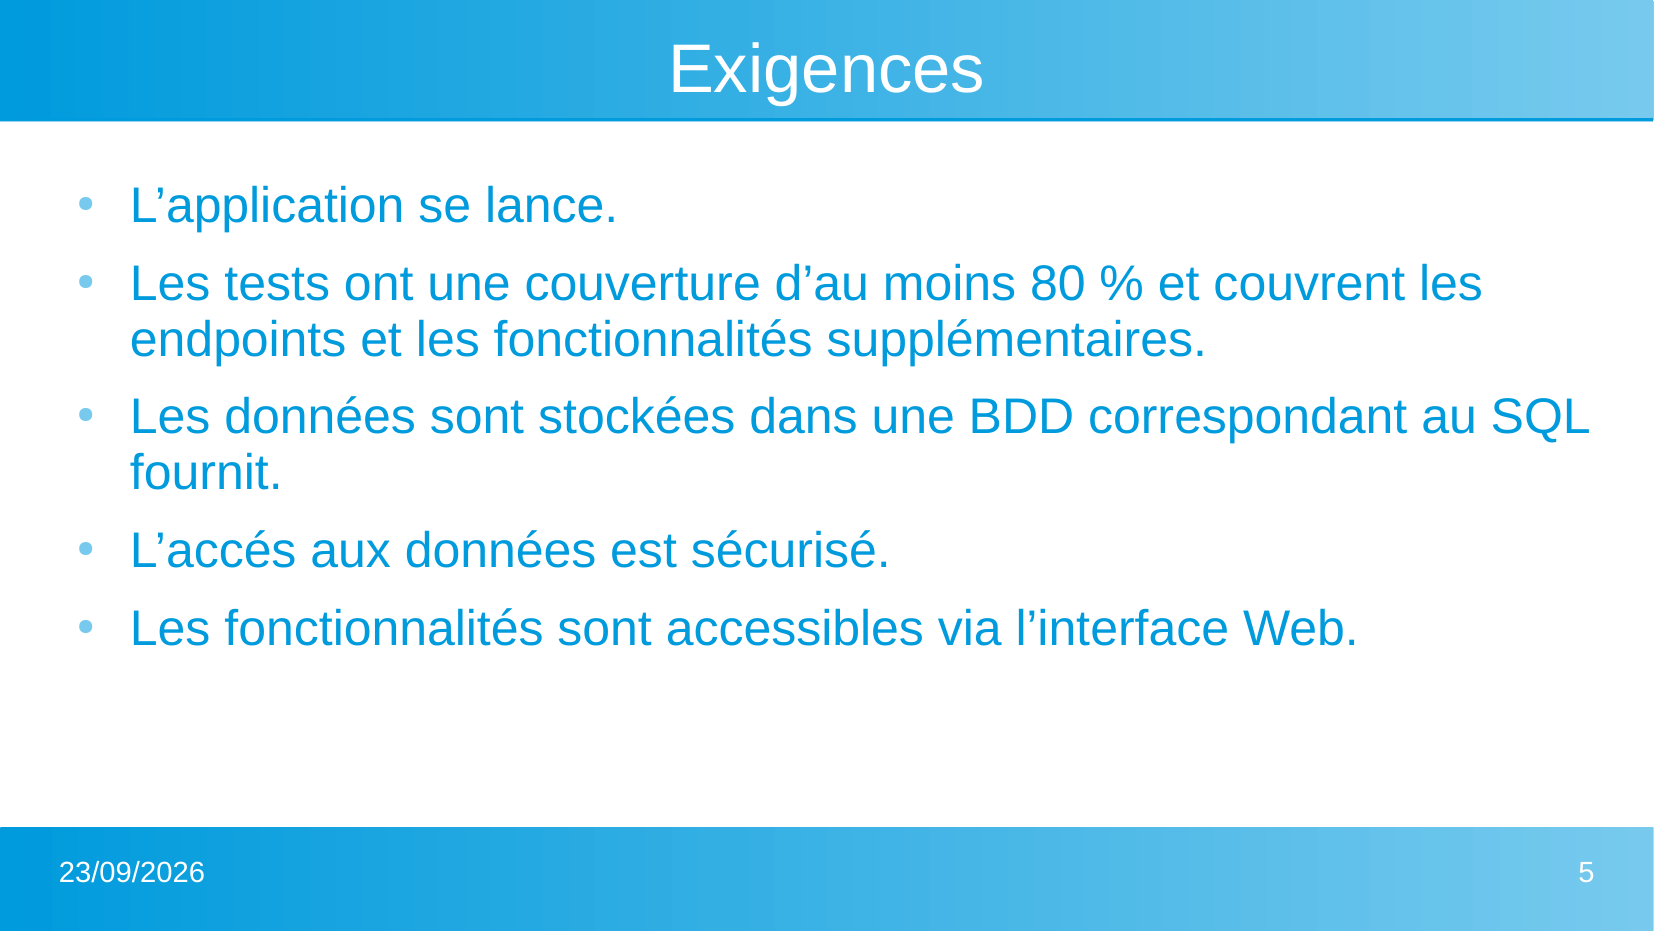

# Exigences
L’application se lance.
Les tests ont une couverture d’au moins 80 % et couvrent les endpoints et les fonctionnalités supplémentaires.
Les données sont stockées dans une BDD correspondant au SQL fournit.
L’accés aux données est sécurisé.
Les fonctionnalités sont accessibles via l’interface Web.
5